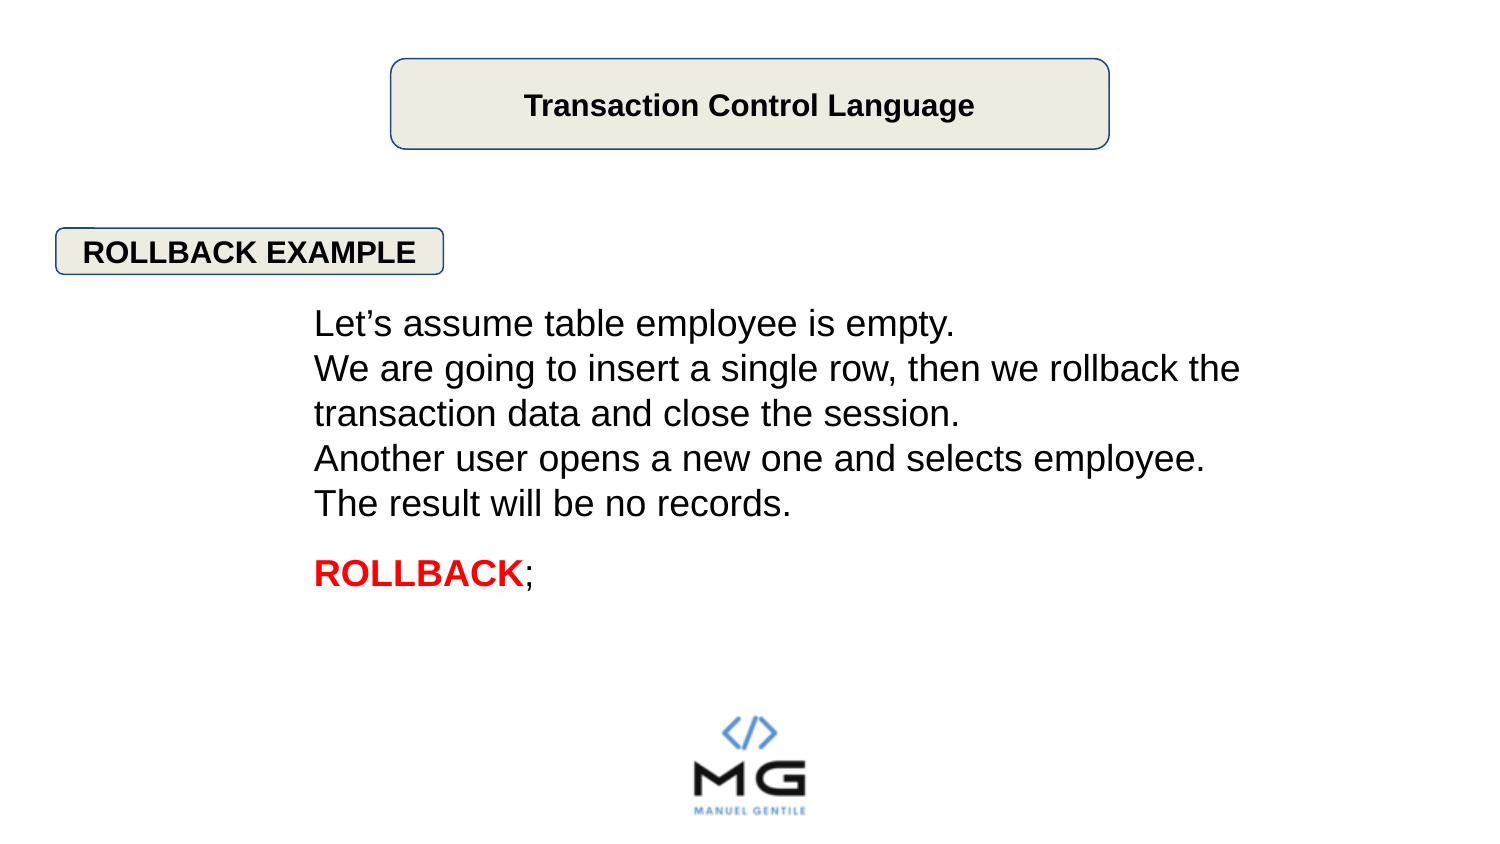

Transaction Control Language
ROLLBACK EXAMPLE
Let’s assume table employee is empty.
We are going to insert a single row, then we rollback the transaction data and close the session.
Another user opens a new one and selects employee.
The result will be no records.
ROLLBACK;